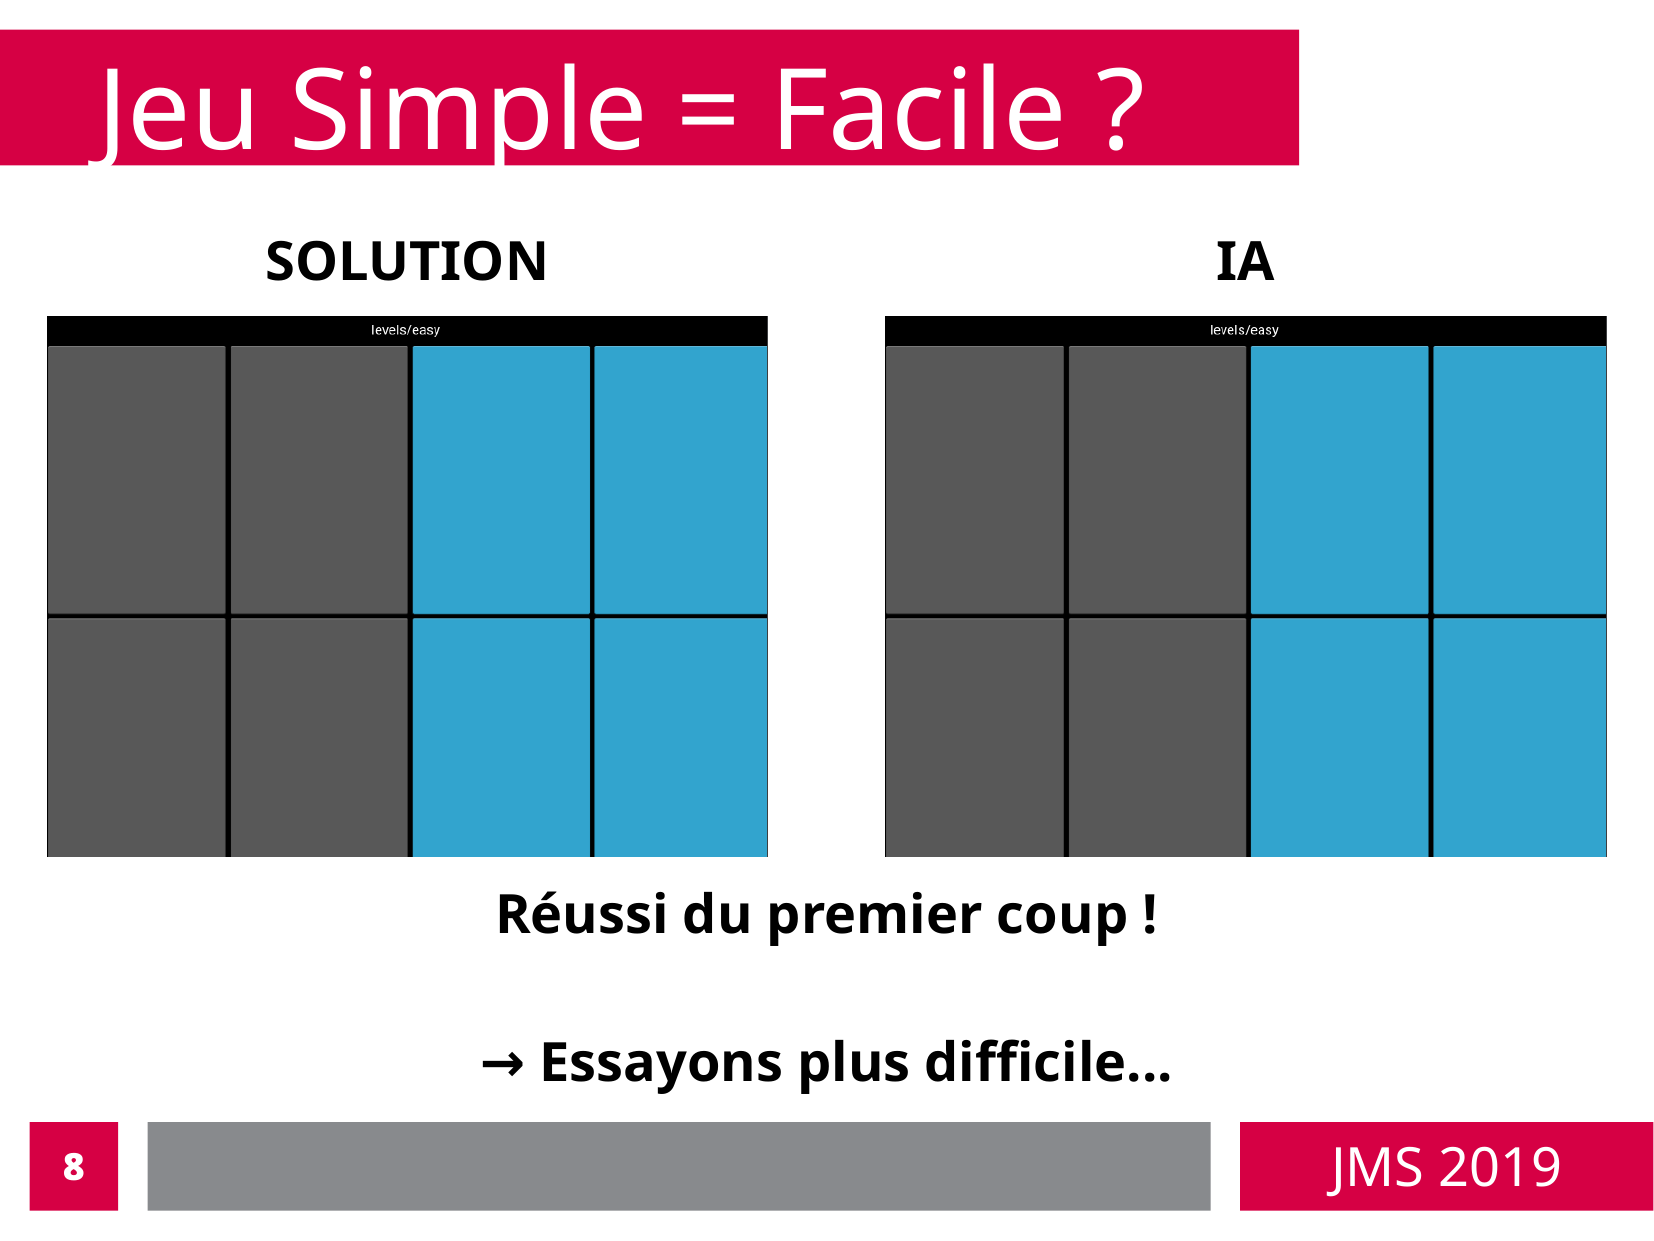

# Jeu Simple = Facile ?
SOLUTION
IA
Réussi du premier coup !
→ Essayons plus difficile...
8